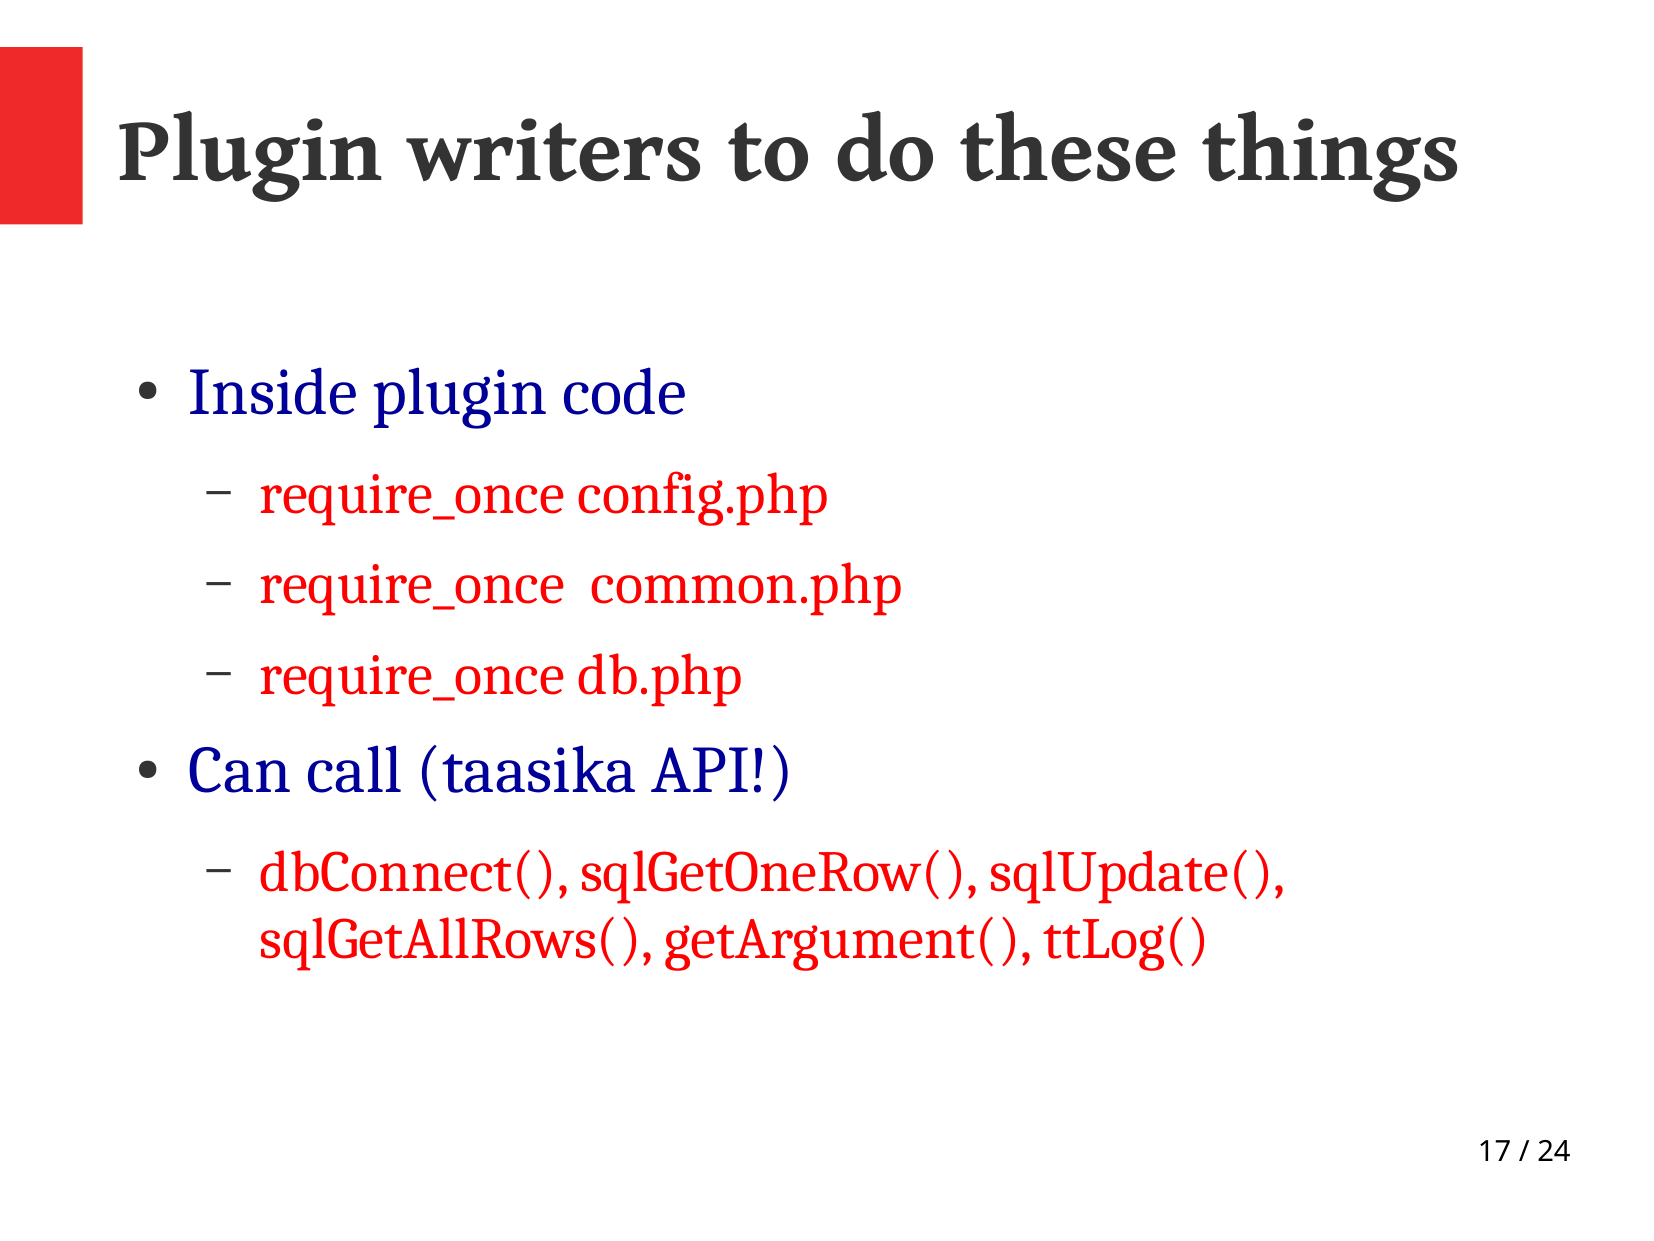

# Plugin writers to do these things
Inside plugin code
require_once config.php
require_once common.php
require_once db.php
Can call (taasika API!)
dbConnect(), sqlGetOneRow(), sqlUpdate(), sqlGetAllRows(), getArgument(), ttLog()
17